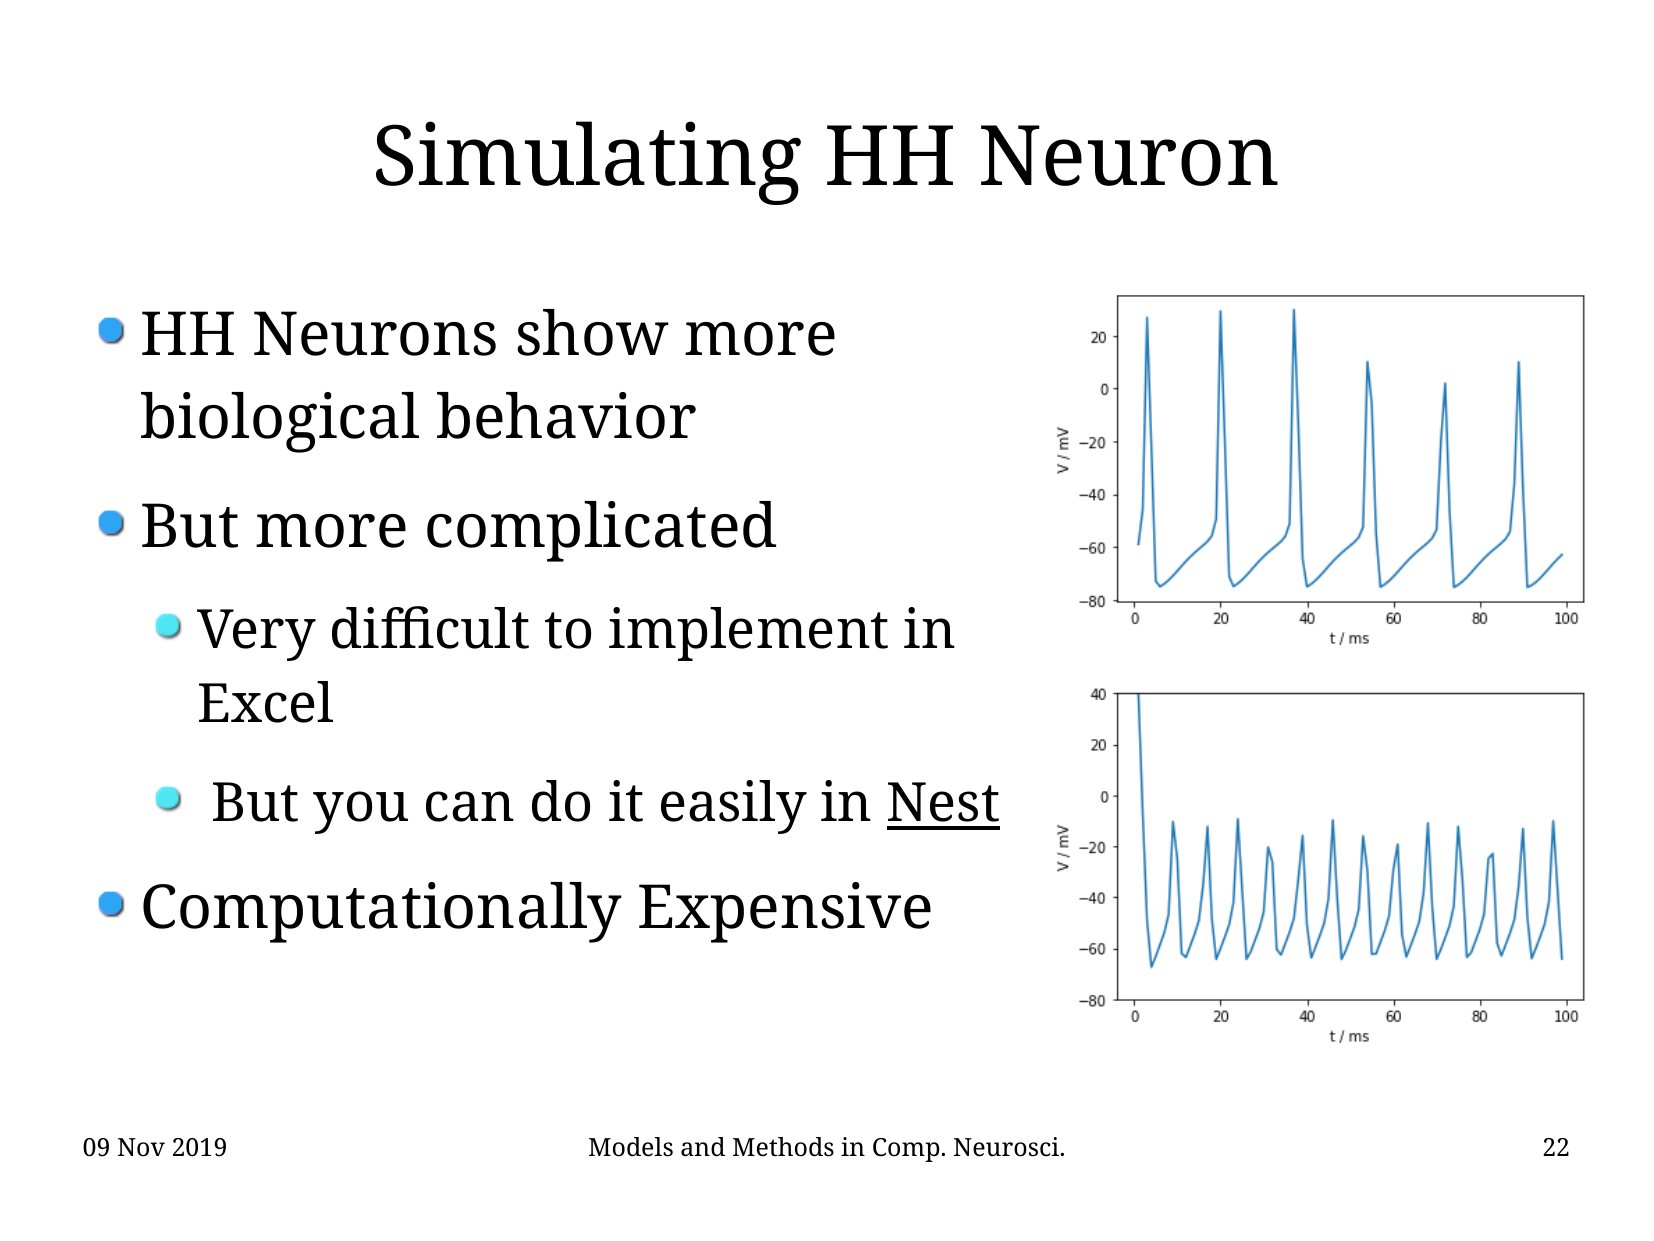

# Simulating HH Neuron
HH Neurons show more biological behavior
But more complicated
Very difficult to implement in Excel
 But you can do it easily in Nest
Computationally Expensive
09 Nov 2019
Models and Methods in Comp. Neurosci.
22